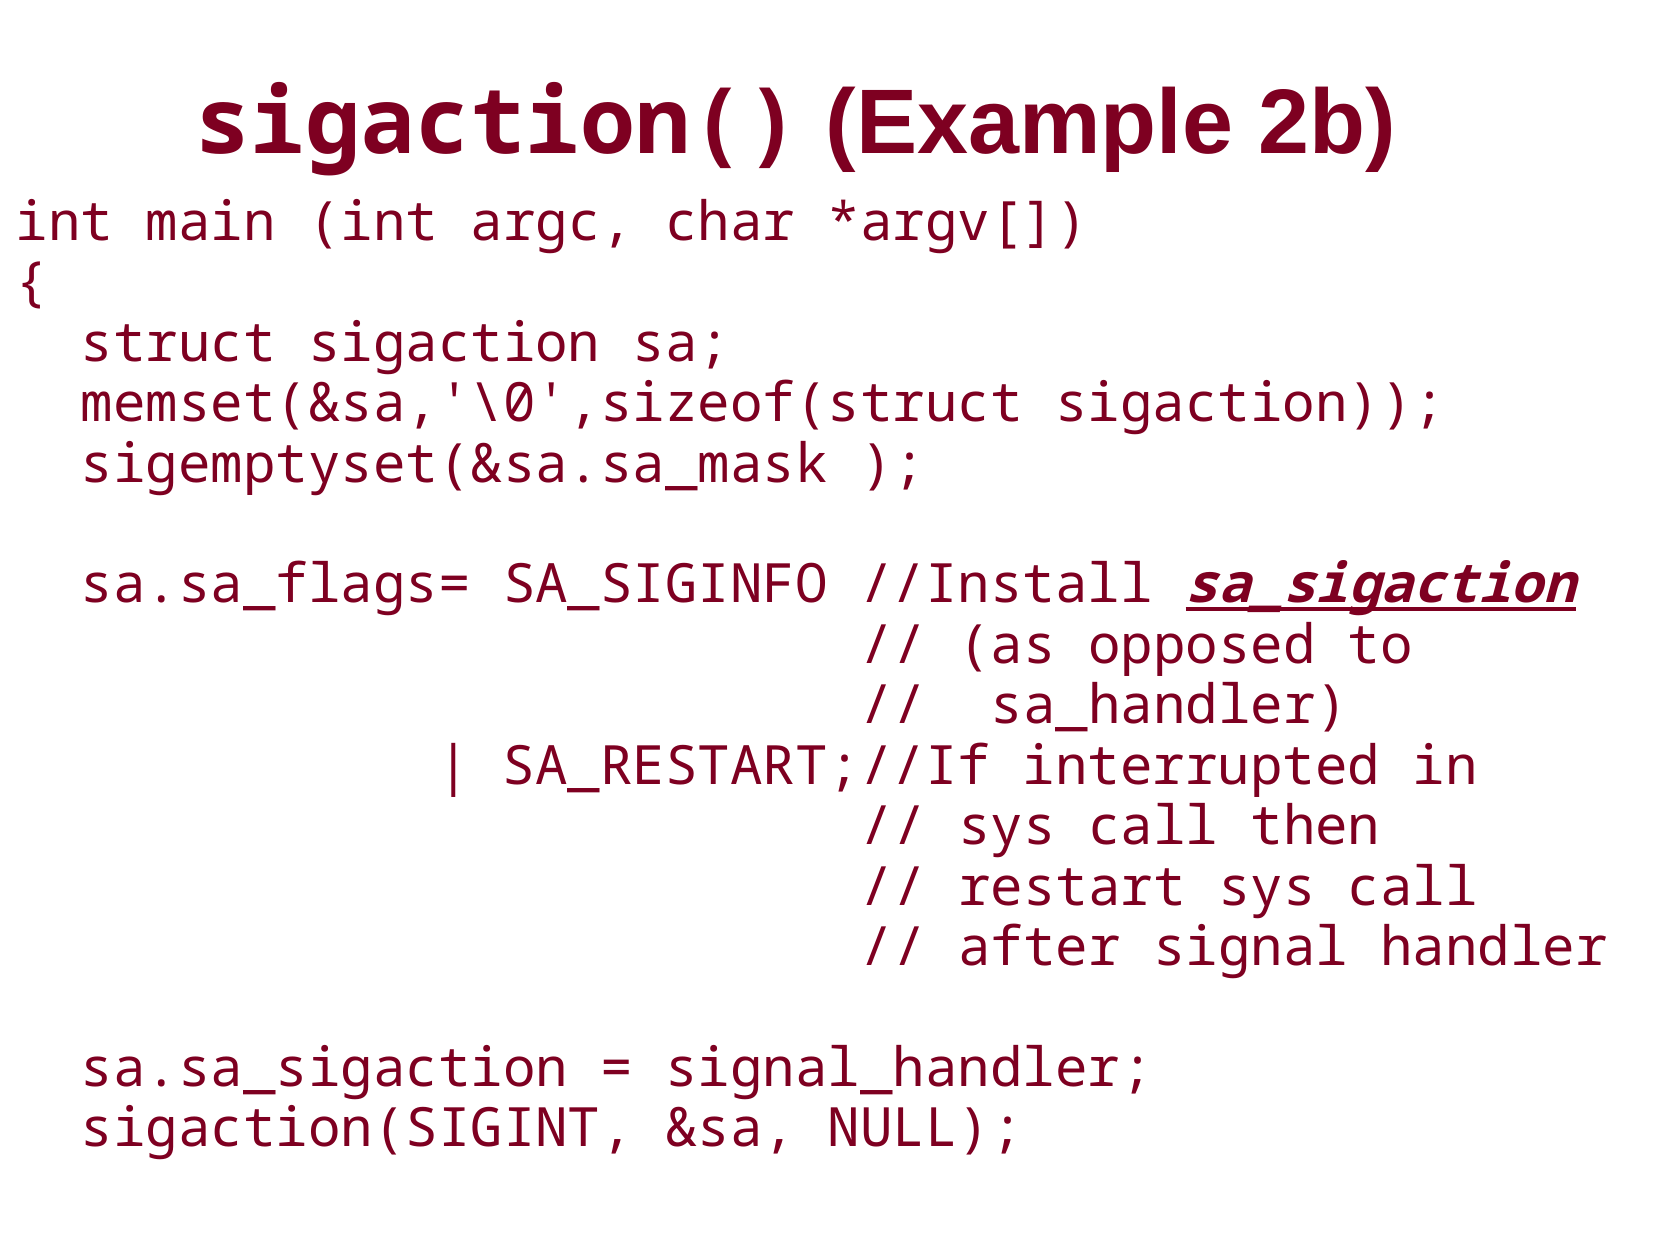

# sigaction() (Example 2b)
int main (int argc, char *argv[])
{
 struct sigaction sa;
 memset(&sa,'\0',sizeof(struct sigaction));
 sigemptyset(&sa.sa_mask );
 sa.sa_flags= SA_SIGINFO //Install sa_sigaction
 // (as opposed to
 // sa_handler)
 | SA_RESTART;//If interrupted in
 // sys call then
 // restart sys call
 // after signal handler
 sa.sa_sigaction = signal_handler;
 sigaction(SIGINT, &sa, NULL);